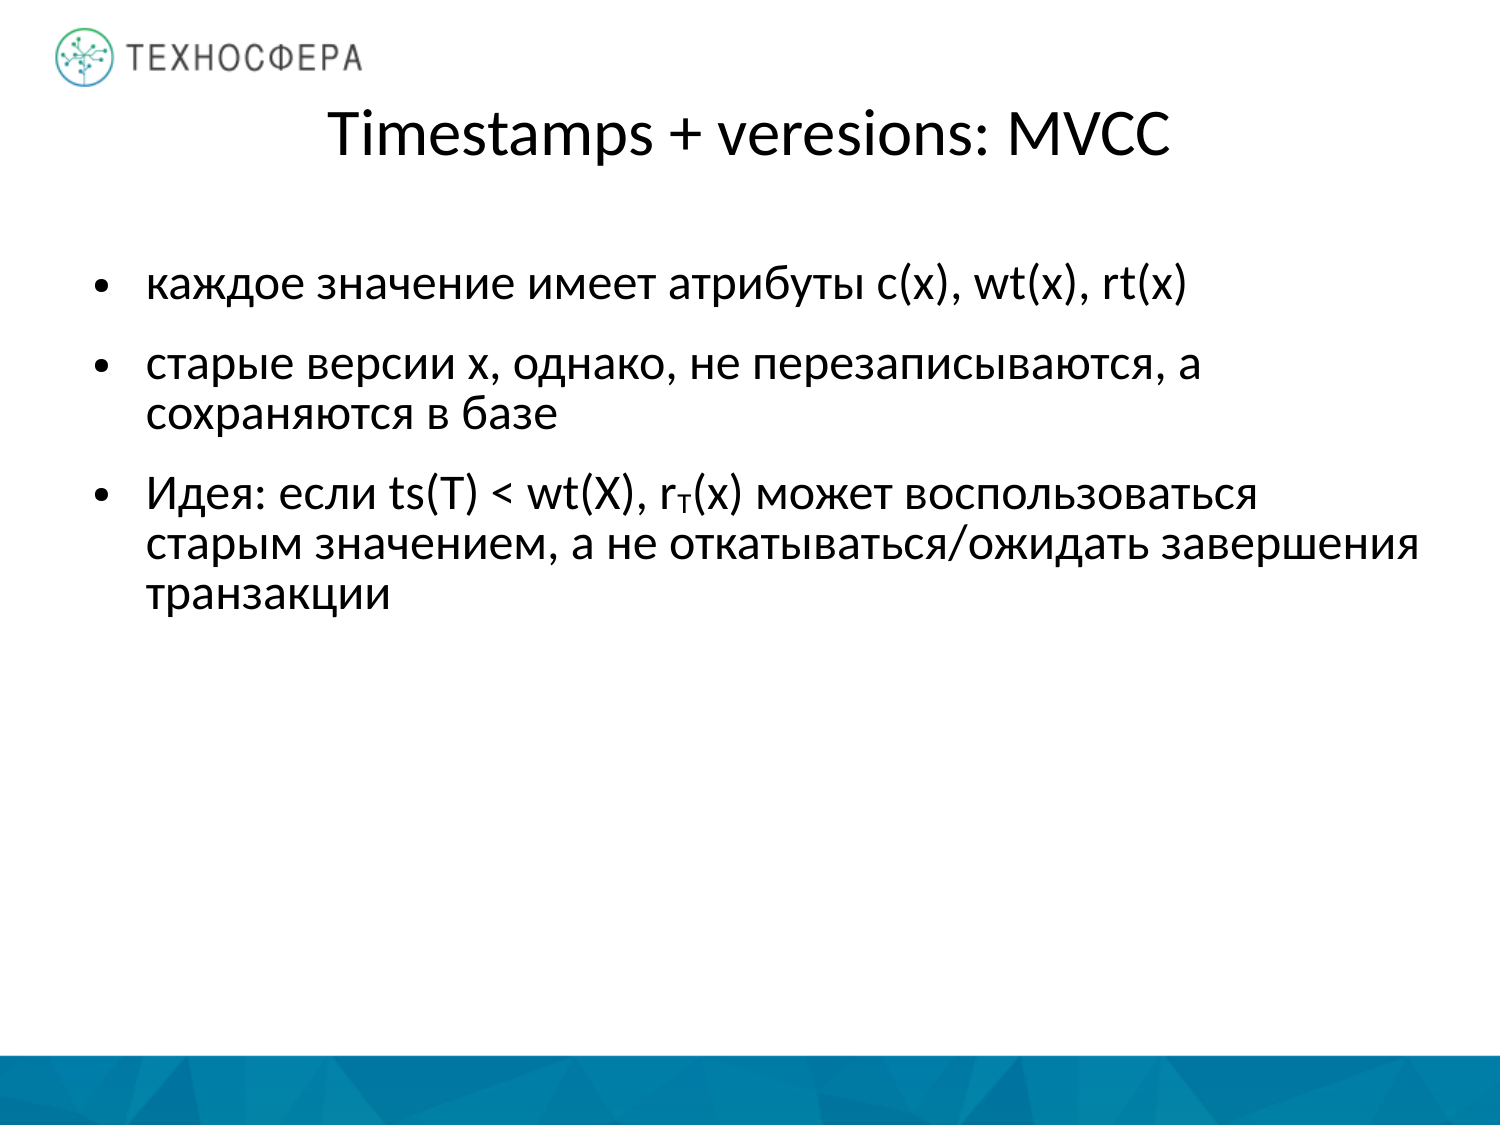

# Timestamps + veresions: MVCC
каждое значение имеет атрибуты c(x), wt(x), rt(x)
старые версии x, однако, не перезаписываются, а сохраняются в базе
Идея: если ts(T) < wt(X), rT(x) может воспользоваться старым значением, а не откатываться/ожидать завершения транзакции